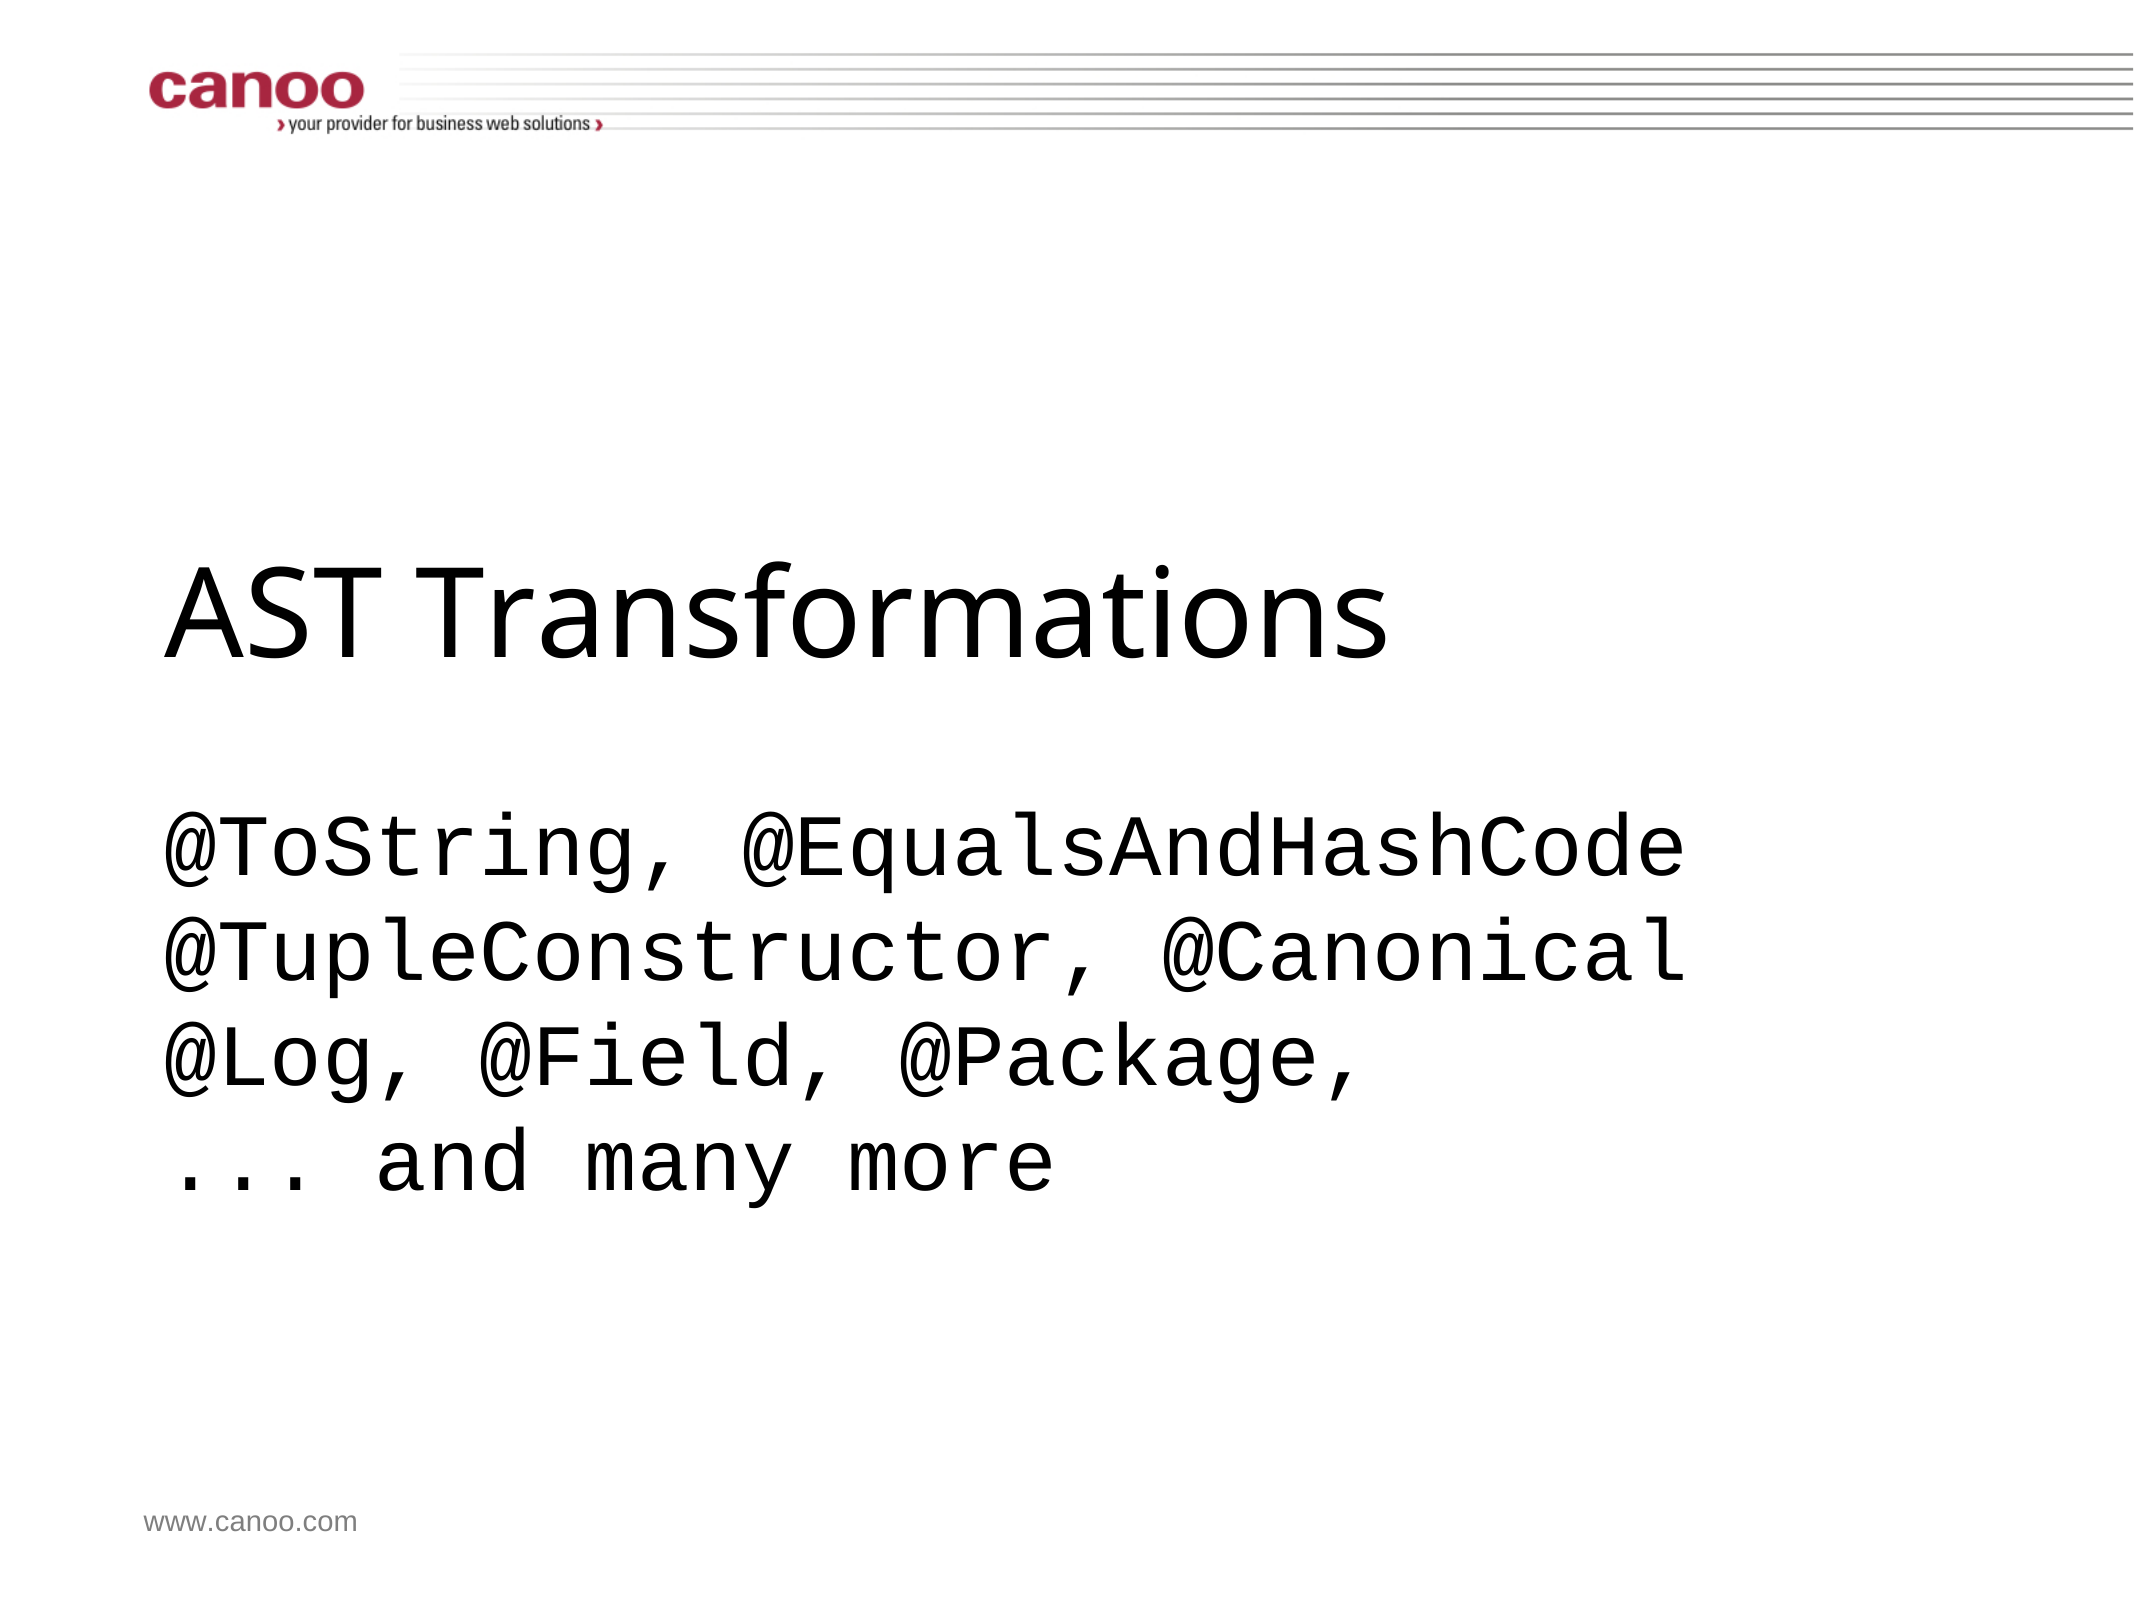

AST Transformations
@ToString, @EqualsAndHashCode
@TupleConstructor, @Canonical
@Log, @Field, @Package,
... and many more